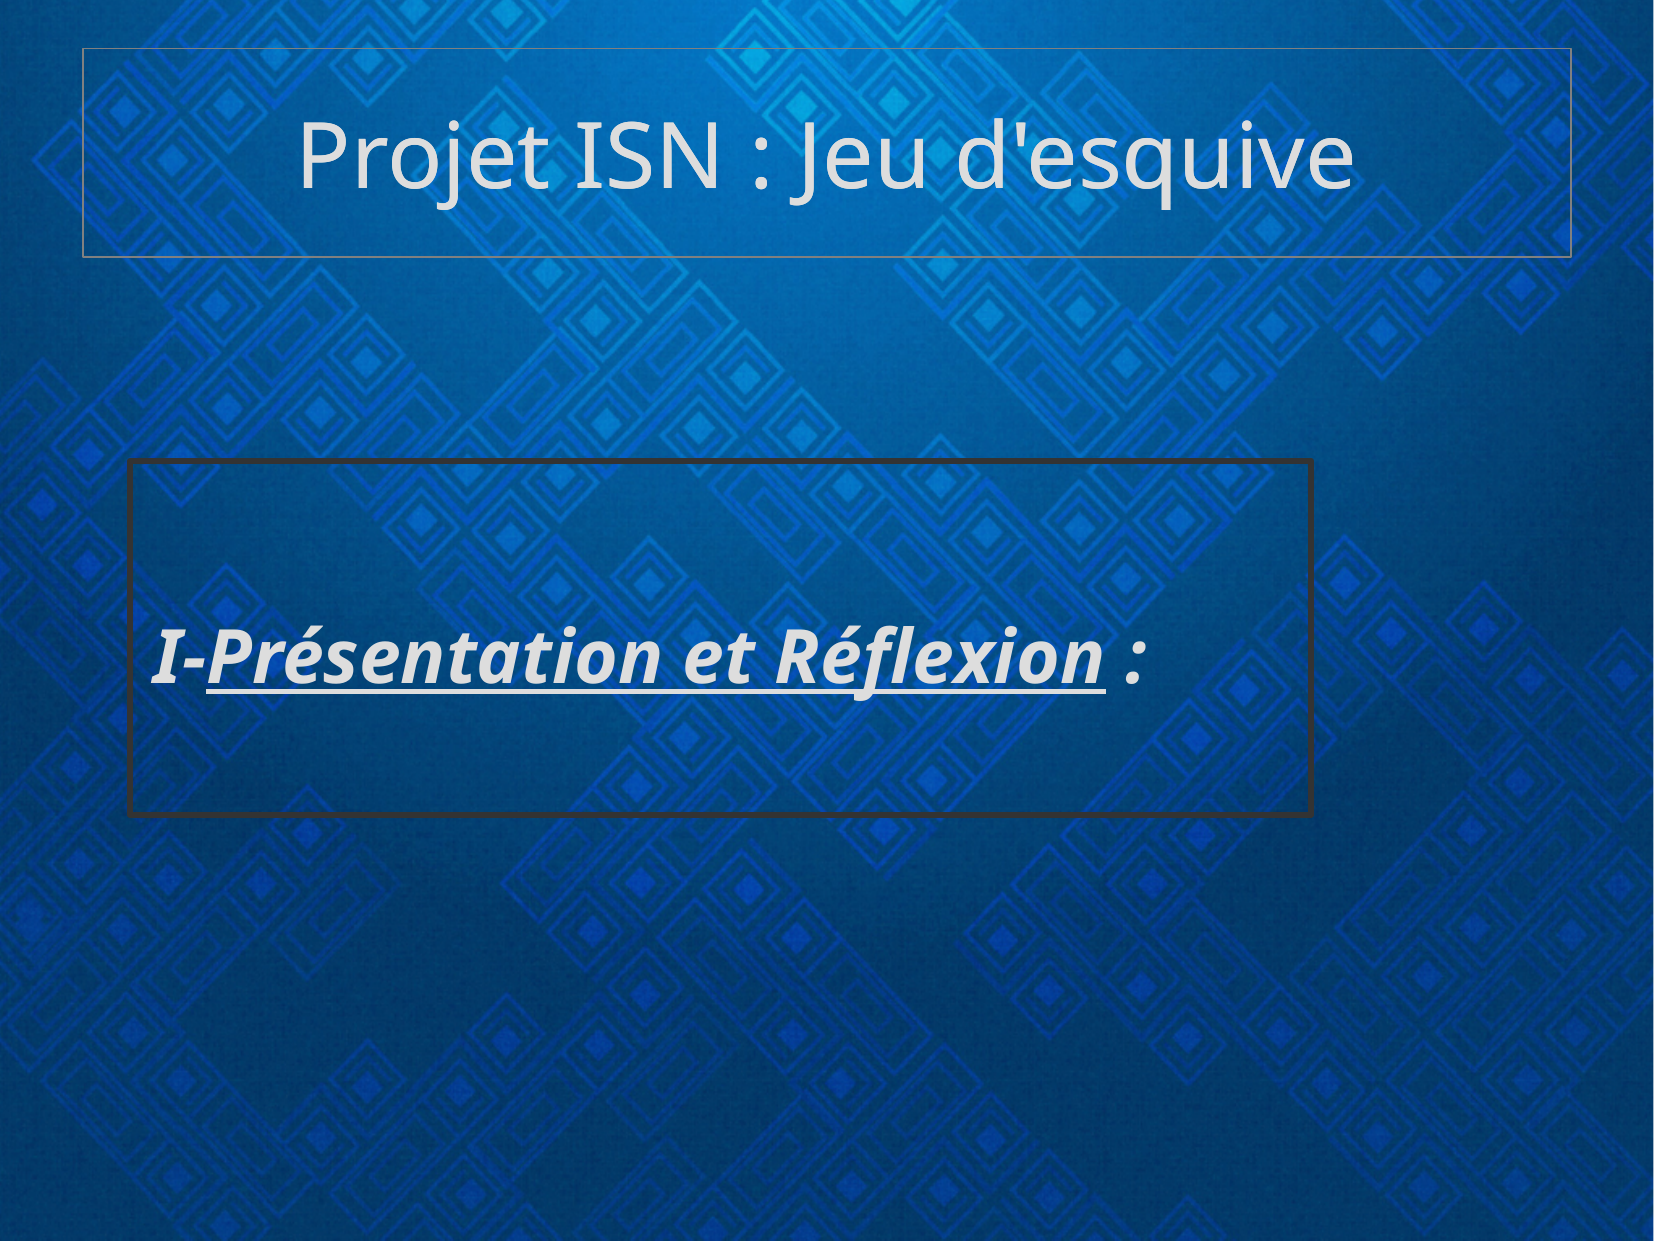

Projet ISN : Jeu d'esquive
# Projet ISN : Jeu d'esquive
I-Présentation et Réflexion :